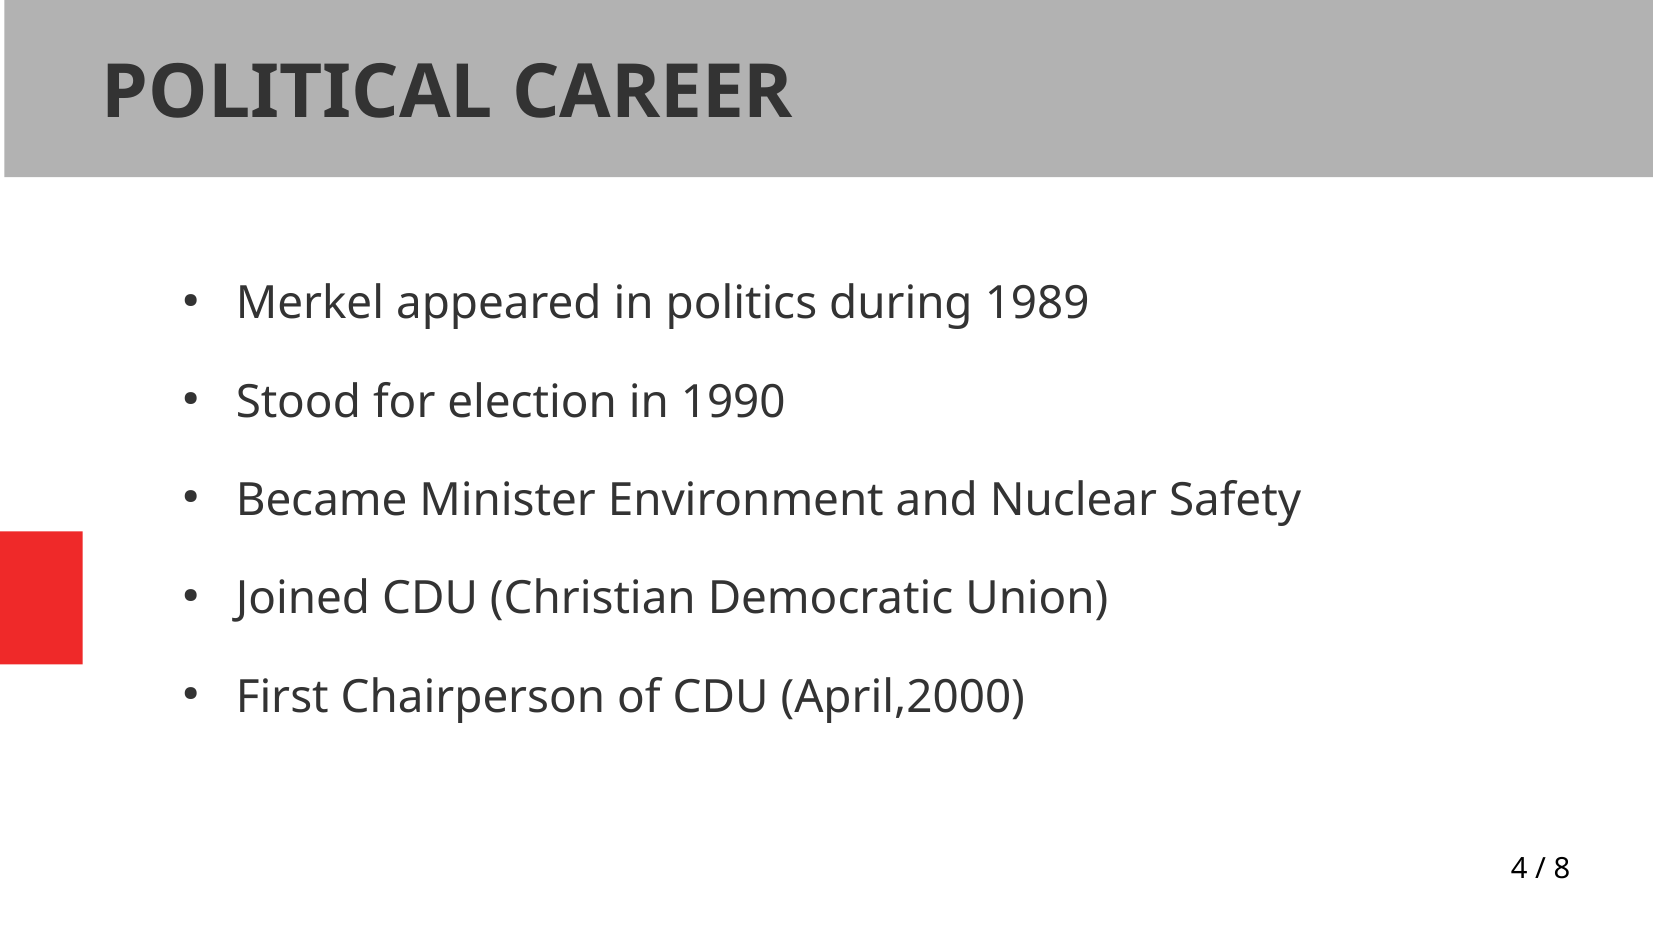

# POLITICAL CAREER
Merkel appeared in politics during 1989
Stood for election in 1990
Became Minister Environment and Nuclear Safety
Joined CDU (Christian Democratic Union)
First Chairperson of CDU (April,2000)
4